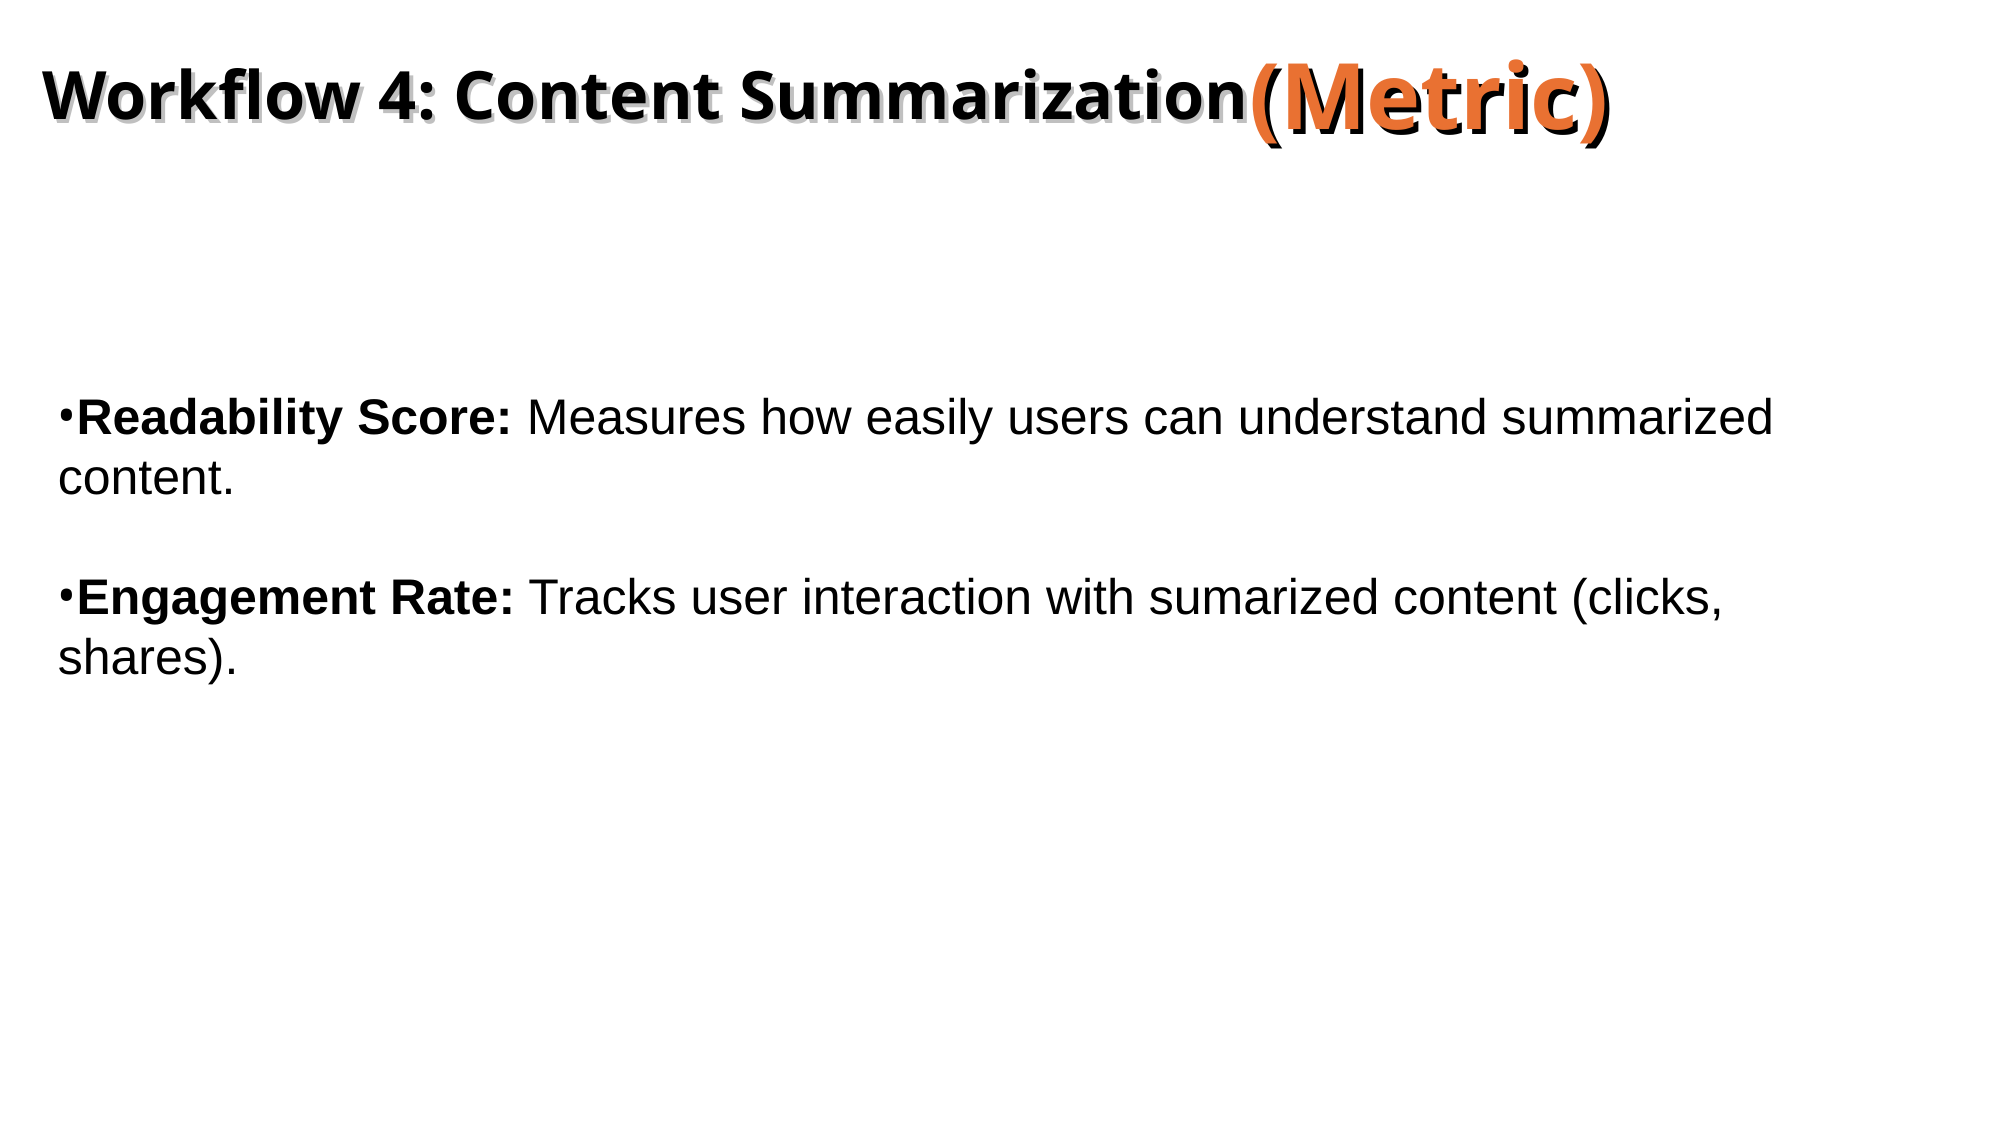

(Metric)
Workflow 4: Content Summarization
Readability Score: Measures how easily users can understand summarized content.
Engagement Rate: Tracks user interaction with sumarized content (clicks, shares).